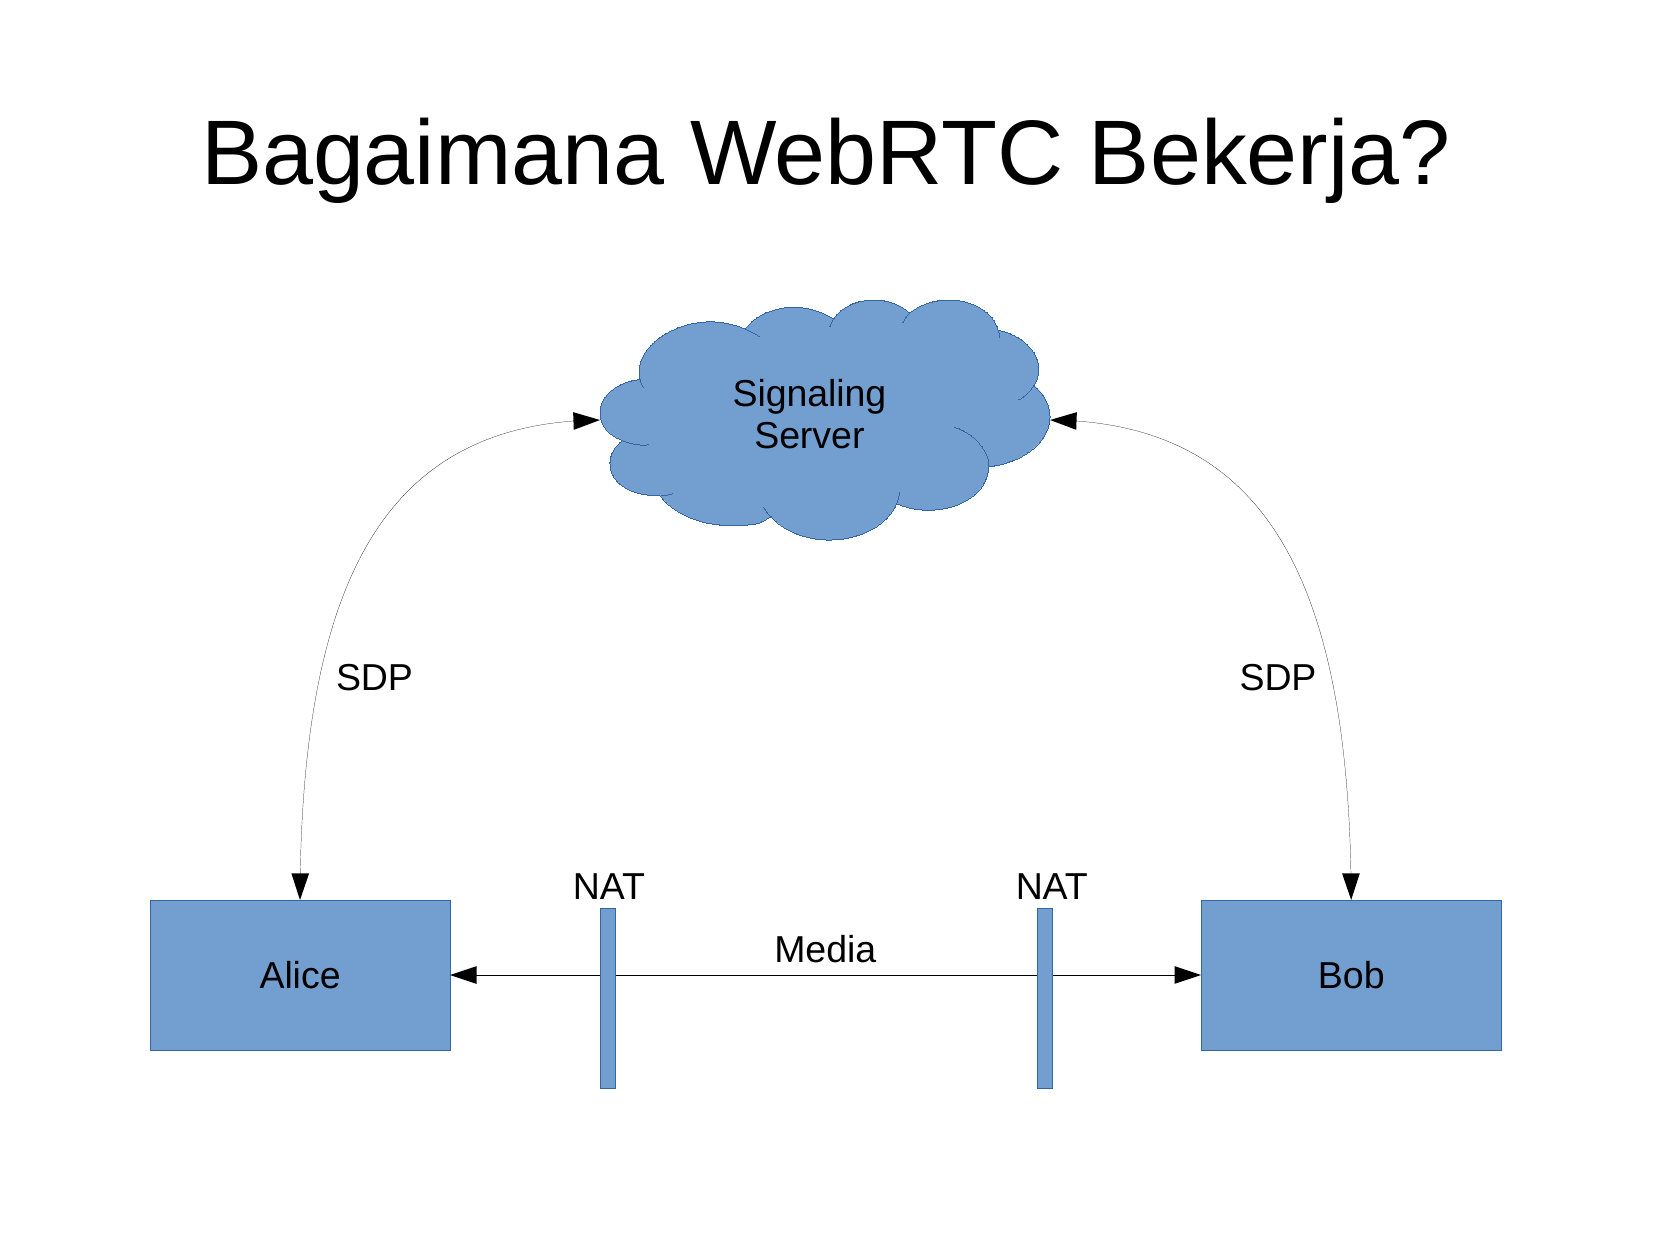

# Bagaimana WebRTC Bekerja?
Signaling
Server
SDP
SDP
NAT
NAT
Alice
Bob
Media